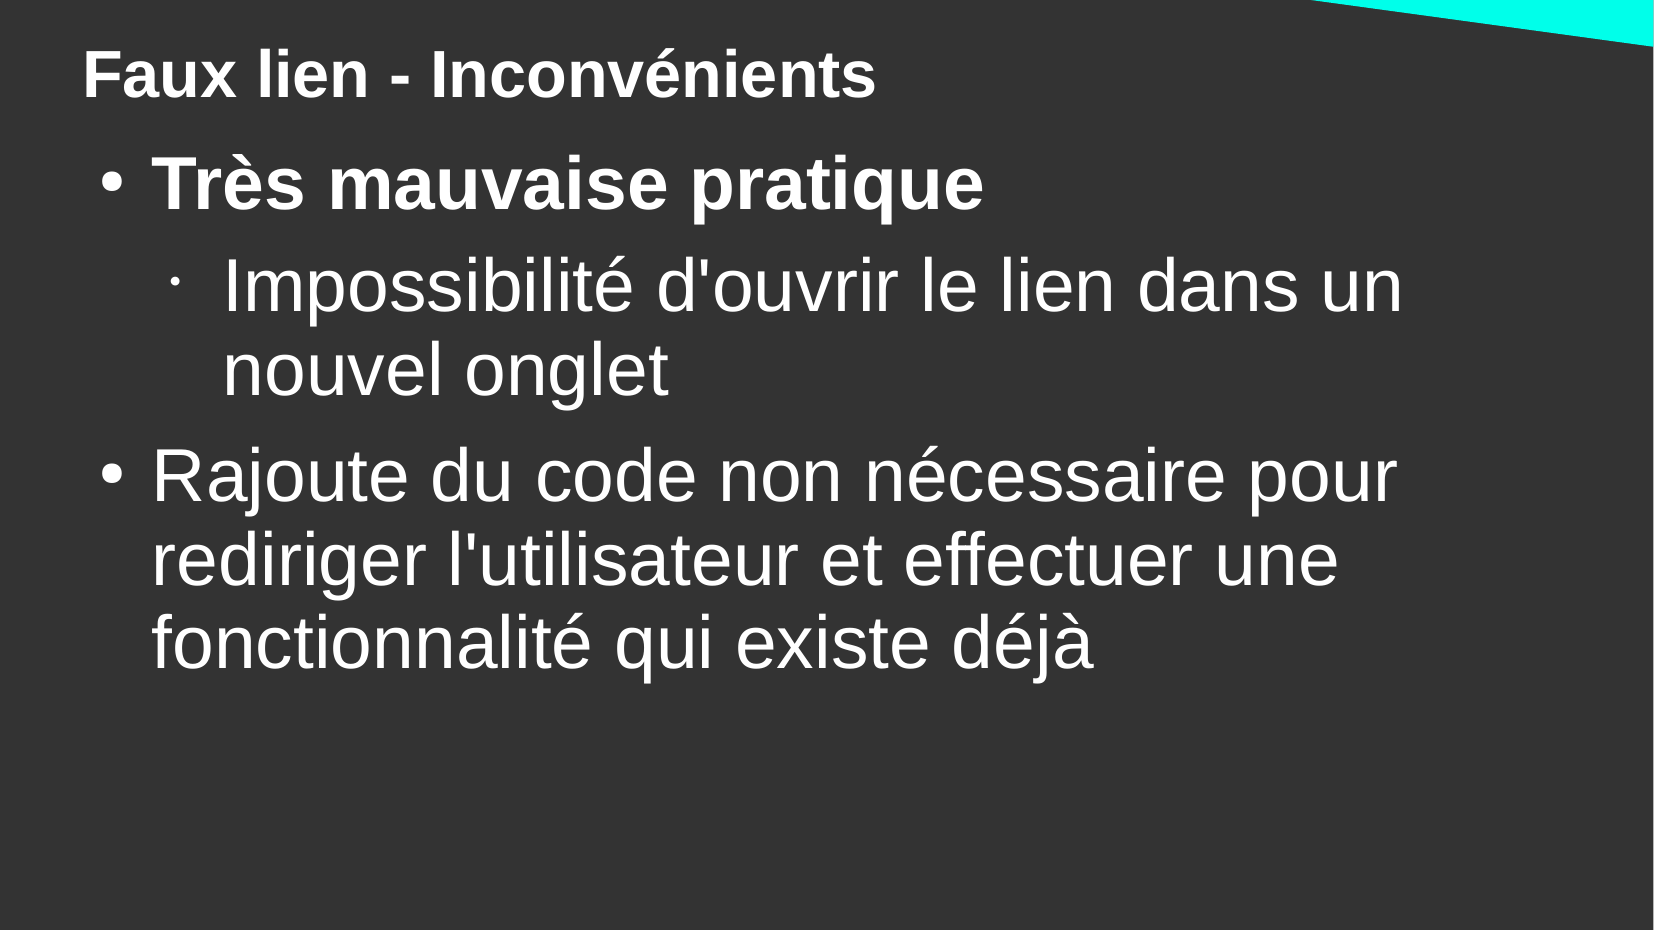

# Faux lien - Inconvénients
Très mauvaise pratique
Impossibilité d'ouvrir le lien dans un nouvel onglet
Rajoute du code non nécessaire pour rediriger l'utilisateur et effectuer une fonctionnalité qui existe déjà